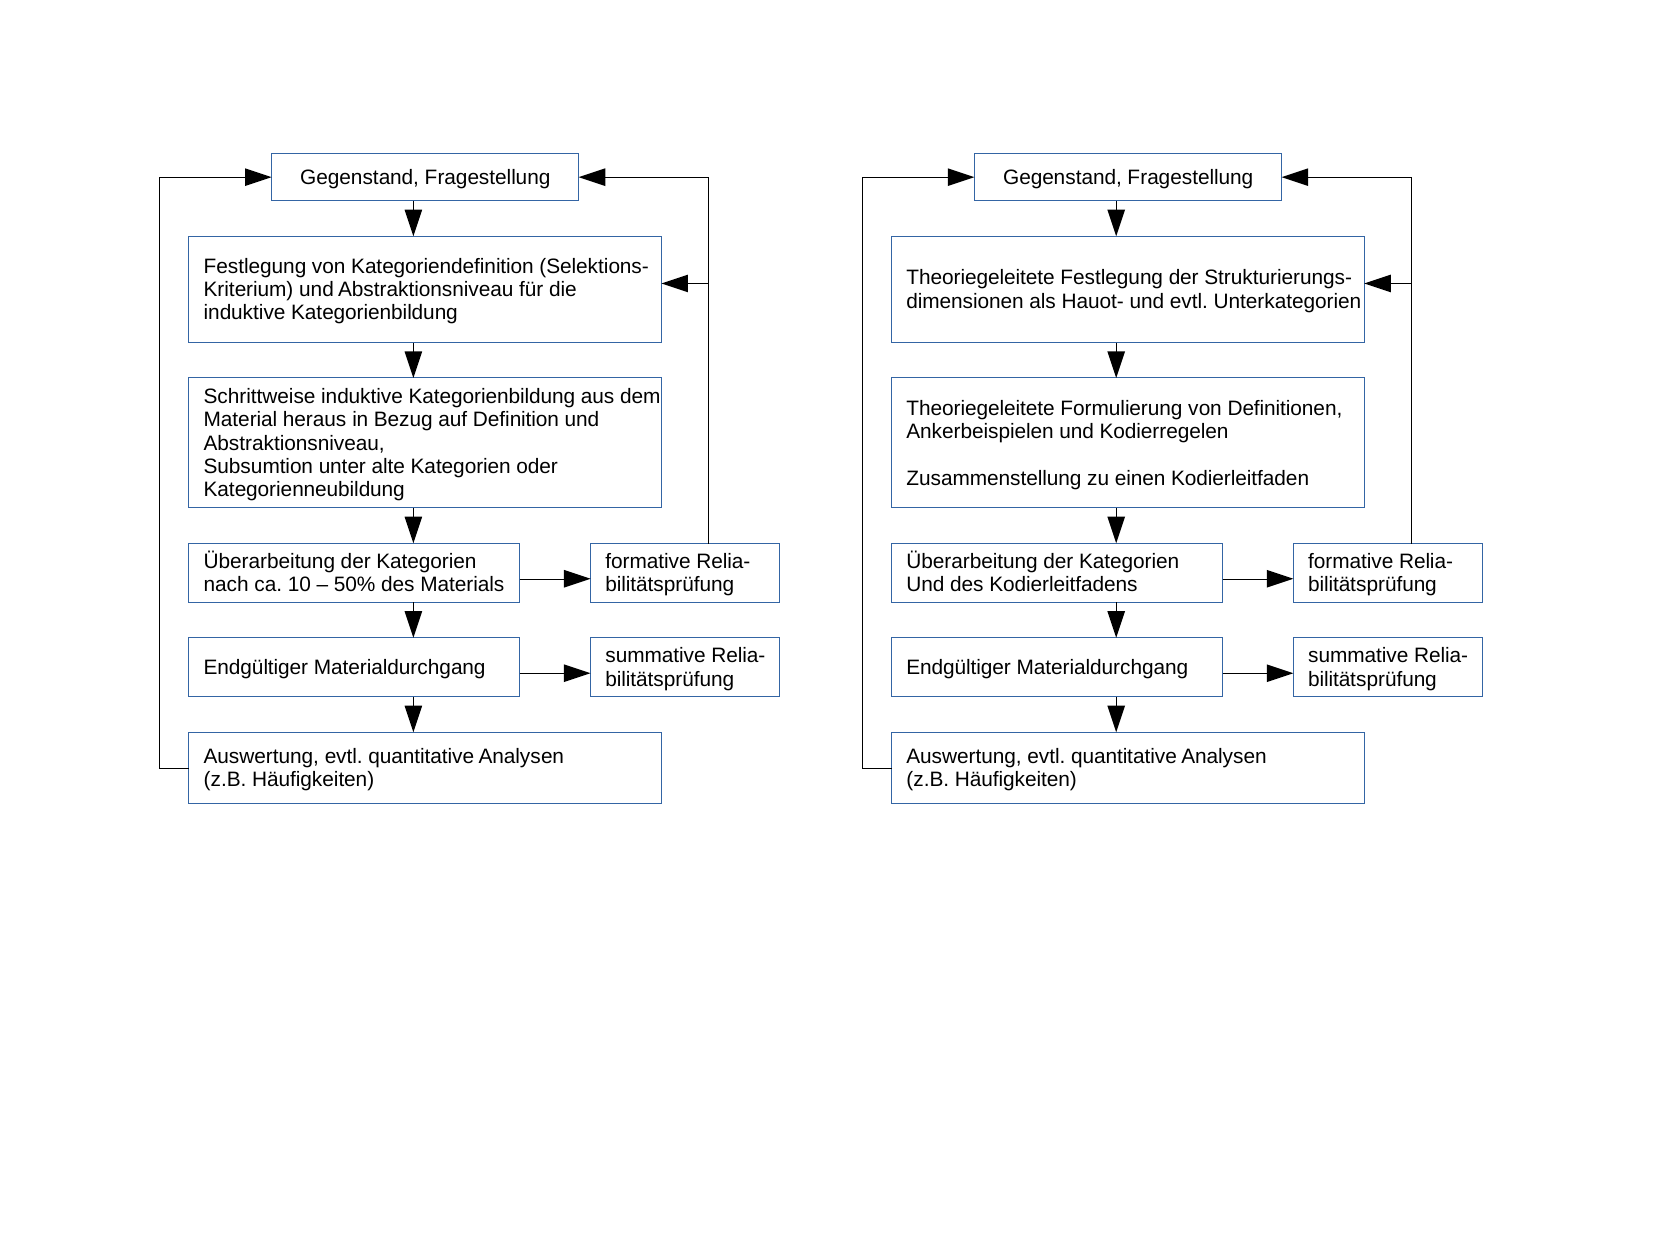

Gegenstand, Fragestellung
Gegenstand, Fragestellung
Festlegung von Kategoriendefinition (Selektions-
Kriterium) und Abstraktionsniveau für die
induktive Kategorienbildung
Theoriegeleitete Festlegung der Strukturierungs-
dimensionen als Hauot- und evtl. Unterkategorien
Schrittweise induktive Kategorienbildung aus dem
Material heraus in Bezug auf Definition und
Abstraktionsniveau,
Subsumtion unter alte Kategorien oder
Kategorienneubildung
Theoriegeleitete Formulierung von Definitionen,
Ankerbeispielen und Kodierregelen
Zusammenstellung zu einen Kodierleitfaden
Überarbeitung der Kategorien
nach ca. 10 – 50% des Materials
formative Relia-
bilitätsprüfung
Überarbeitung der Kategorien
Und des Kodierleitfadens
formative Relia-
bilitätsprüfung
Endgültiger Materialdurchgang
summative Relia-
bilitätsprüfung
Endgültiger Materialdurchgang
summative Relia-
bilitätsprüfung
Auswertung, evtl. quantitative Analysen
(z.B. Häufigkeiten)
Auswertung, evtl. quantitative Analysen
(z.B. Häufigkeiten)